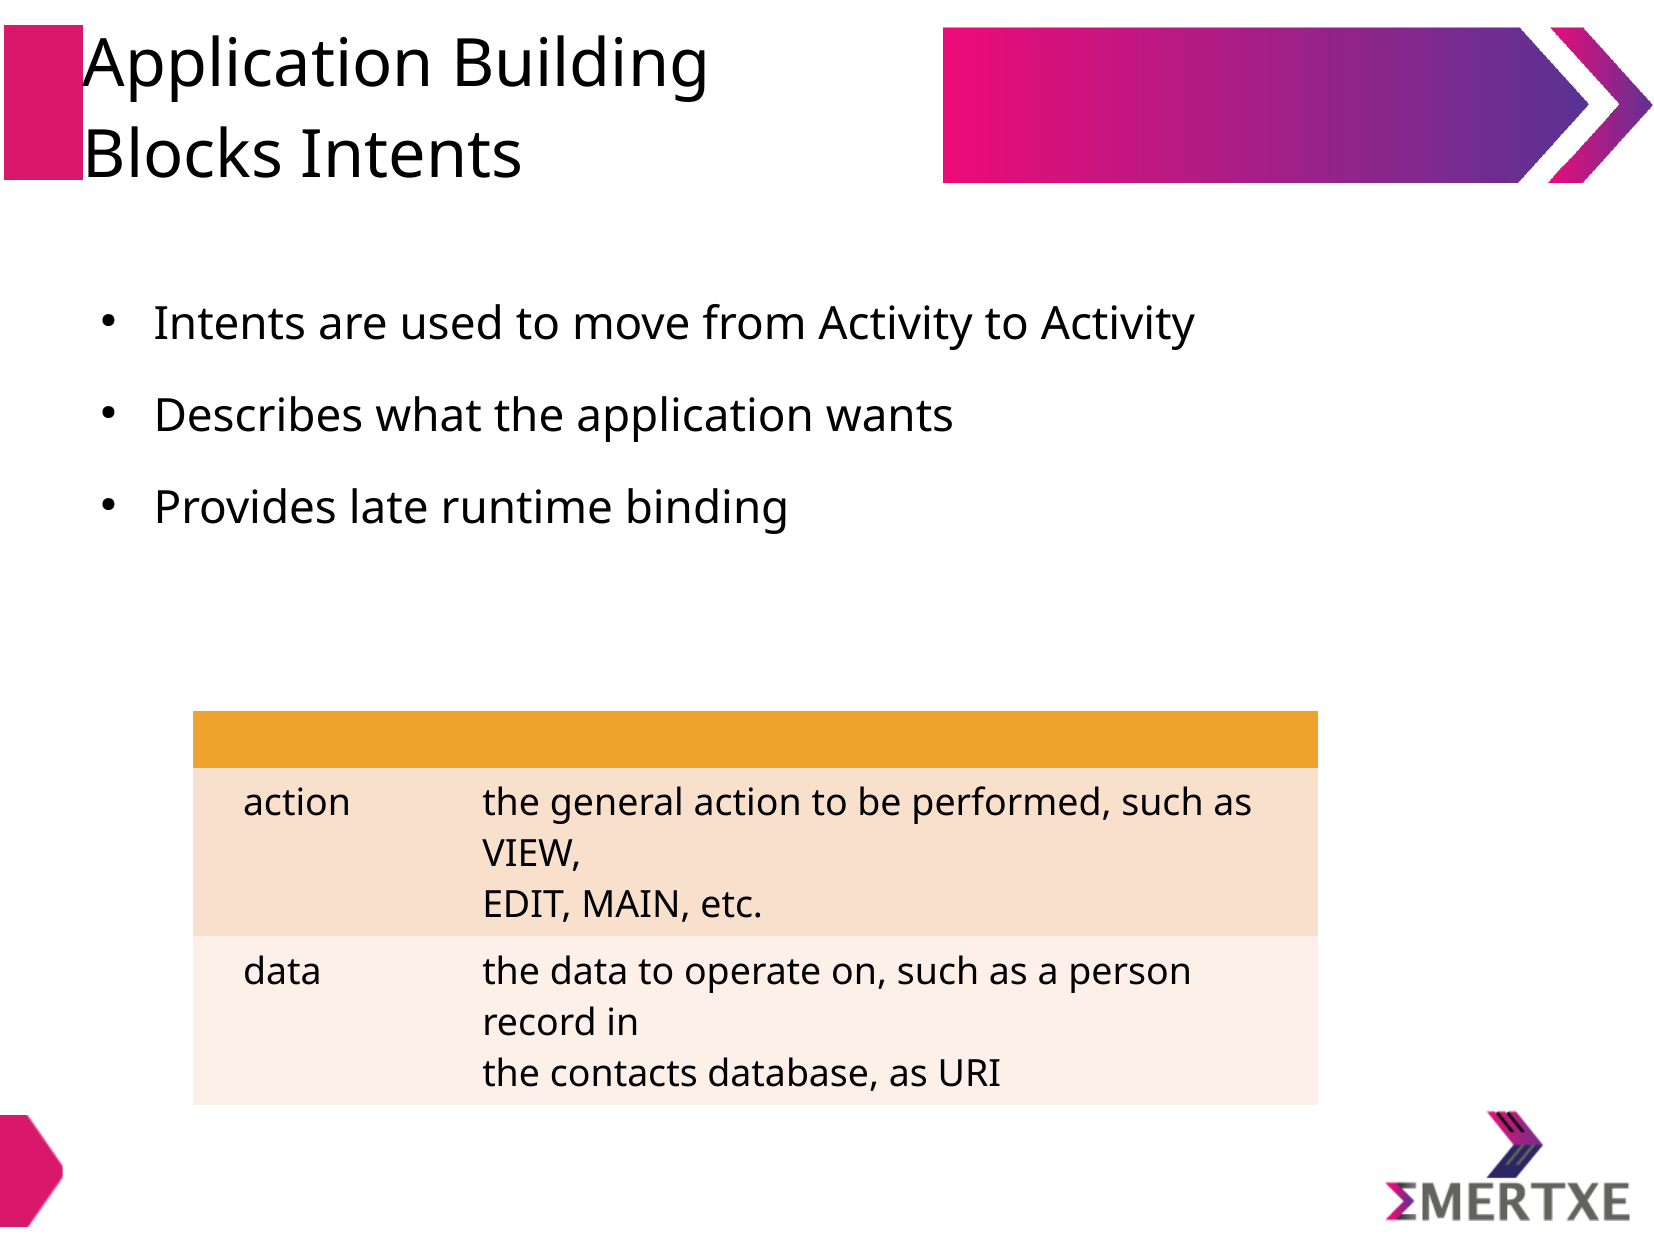

# Application Building Blocks Intents
Intents are used to move from Activity to Activity
Describes what the application wants
Provides late runtime binding
| | |
| --- | --- |
| action | the general action to be performed, such as VIEW, EDIT, MAIN, etc. |
| data | the data to operate on, such as a person record in the contacts database, as URI |